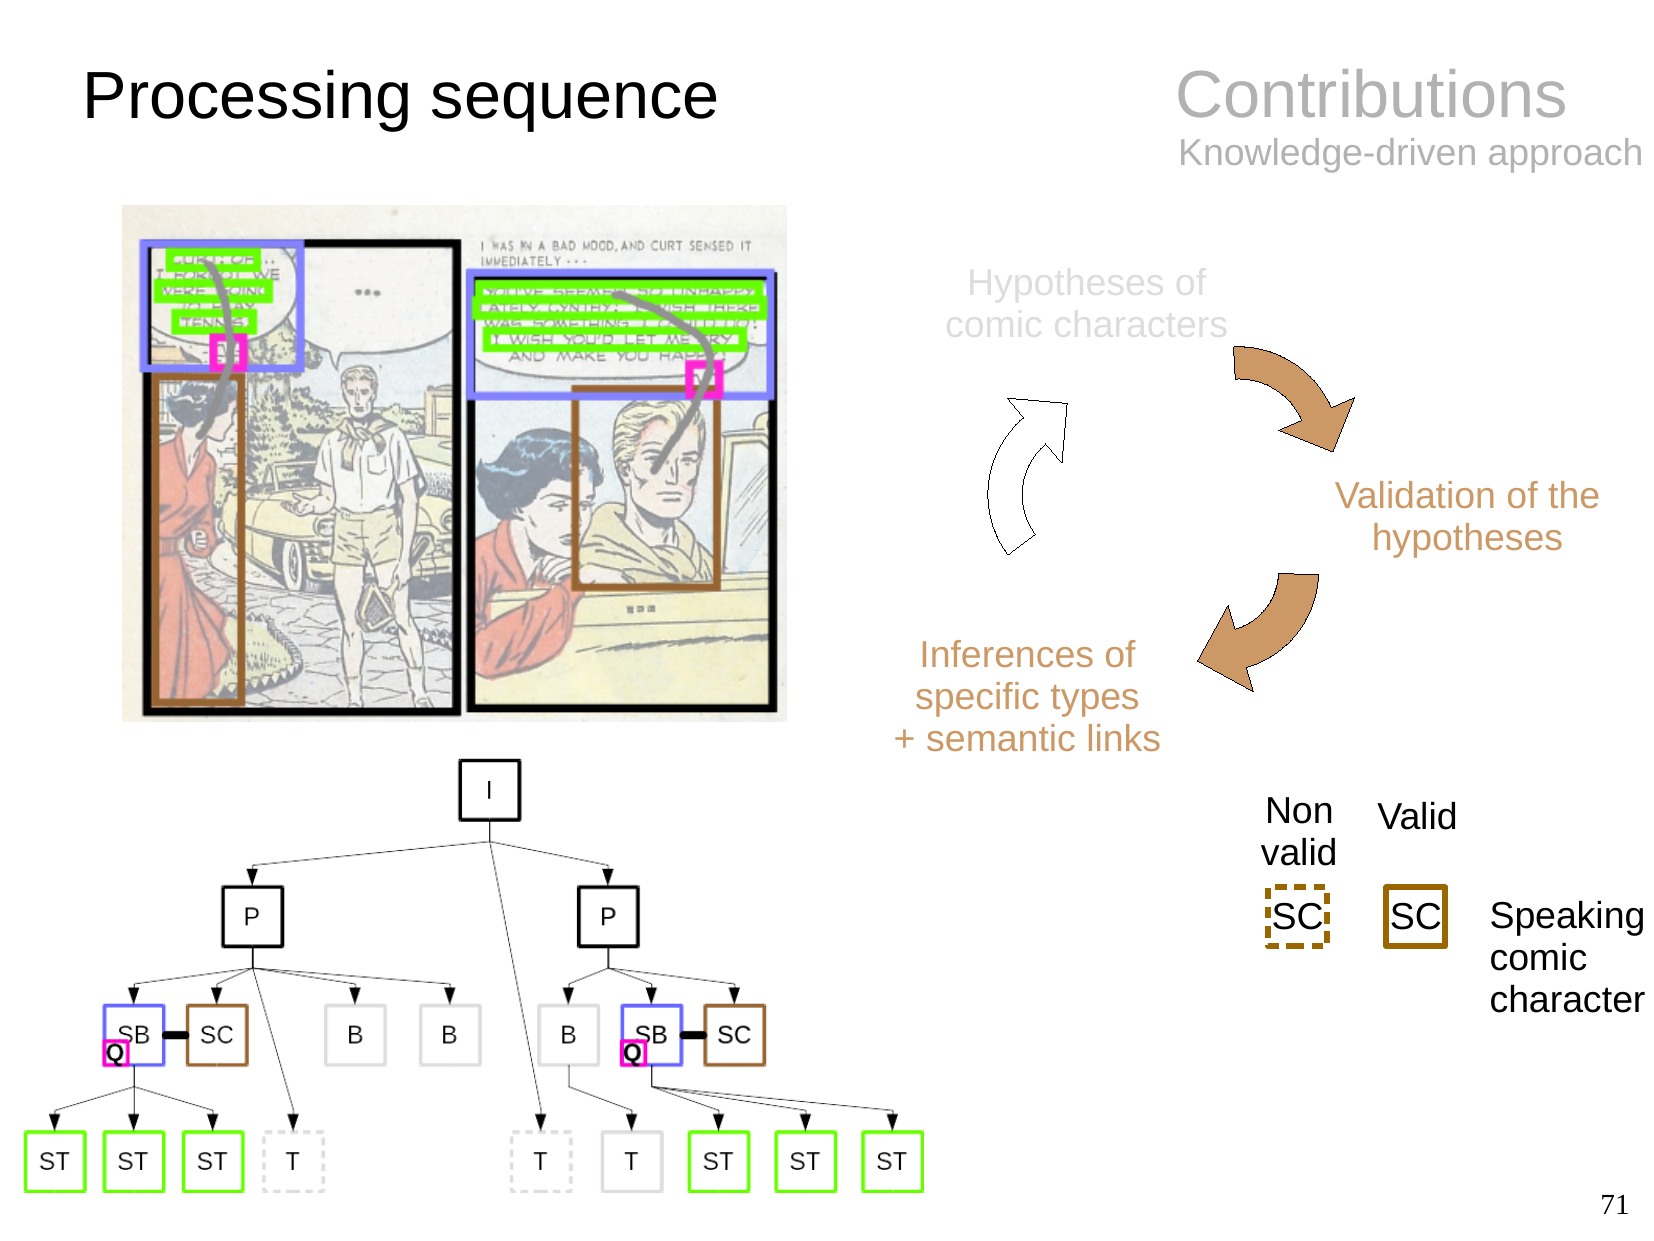

# Processing sequence
Hypotheses of
comic characters
Validation of the
hypotheses
Inferences of
specific types
+ semantic links
Non
valid
Valid
SC
SC
Speaking
comic character
71